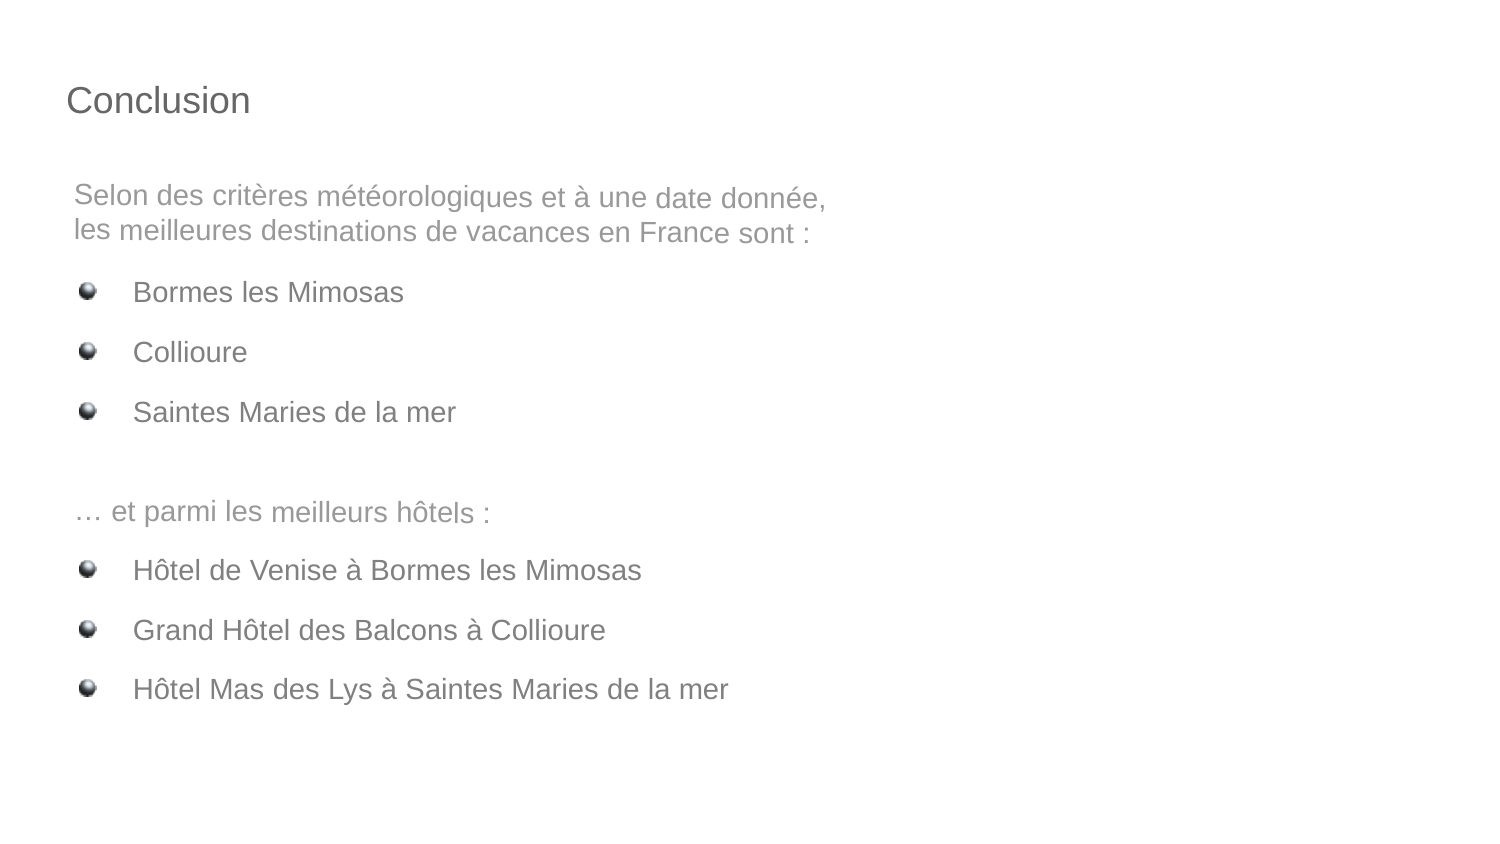

# Conclusion
Selon des critères météorologiques et à une date donnée,
les meilleures destinations de vacances en France sont :
Bormes les Mimosas
Collioure
Saintes Maries de la mer
Hôtel de Venise à Bormes les Mimosas
Grand Hôtel des Balcons à Collioure
Hôtel Mas des Lys à Saintes Maries de la mer
… et parmi les meilleurs hôtels :